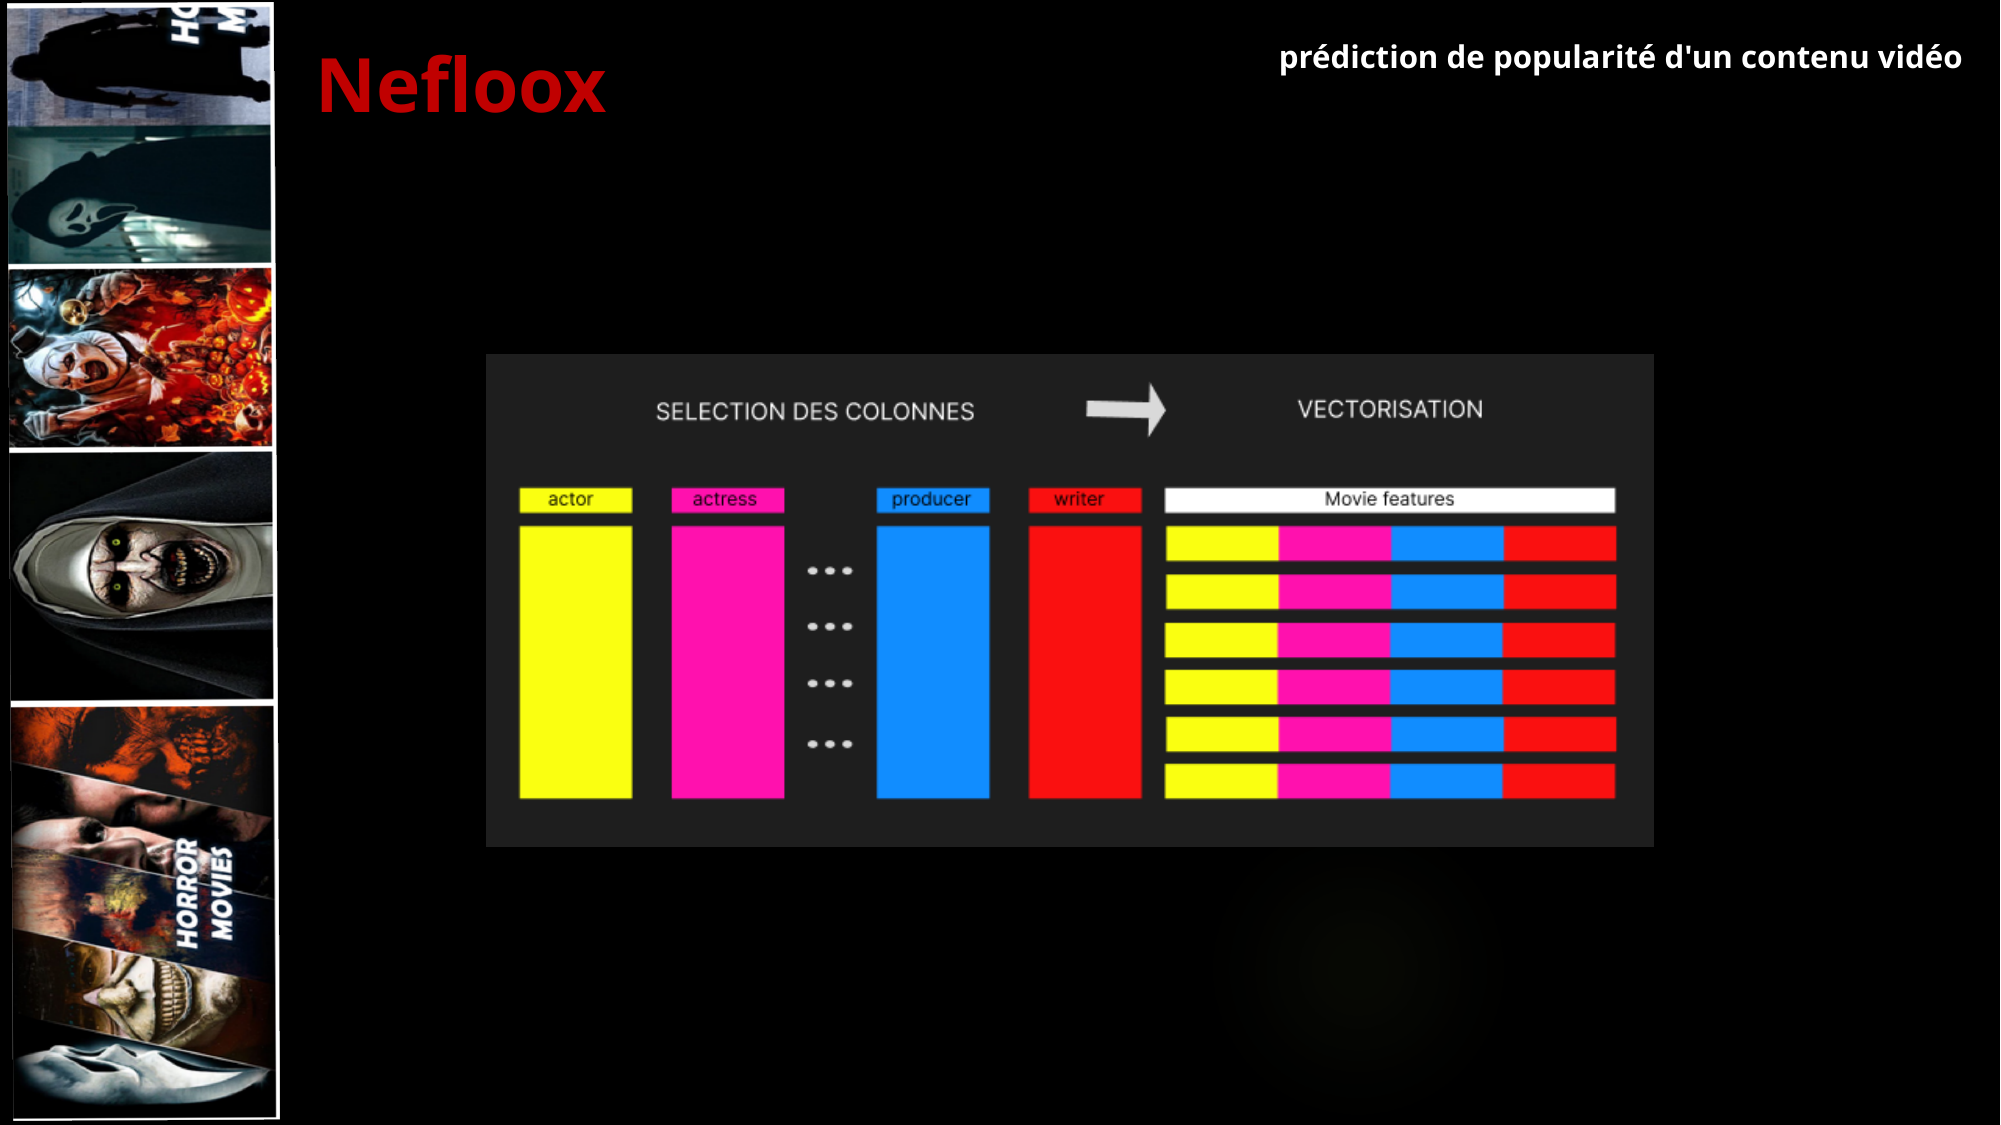

Nefloox
prédiction de popularité d'un contenu vidéo